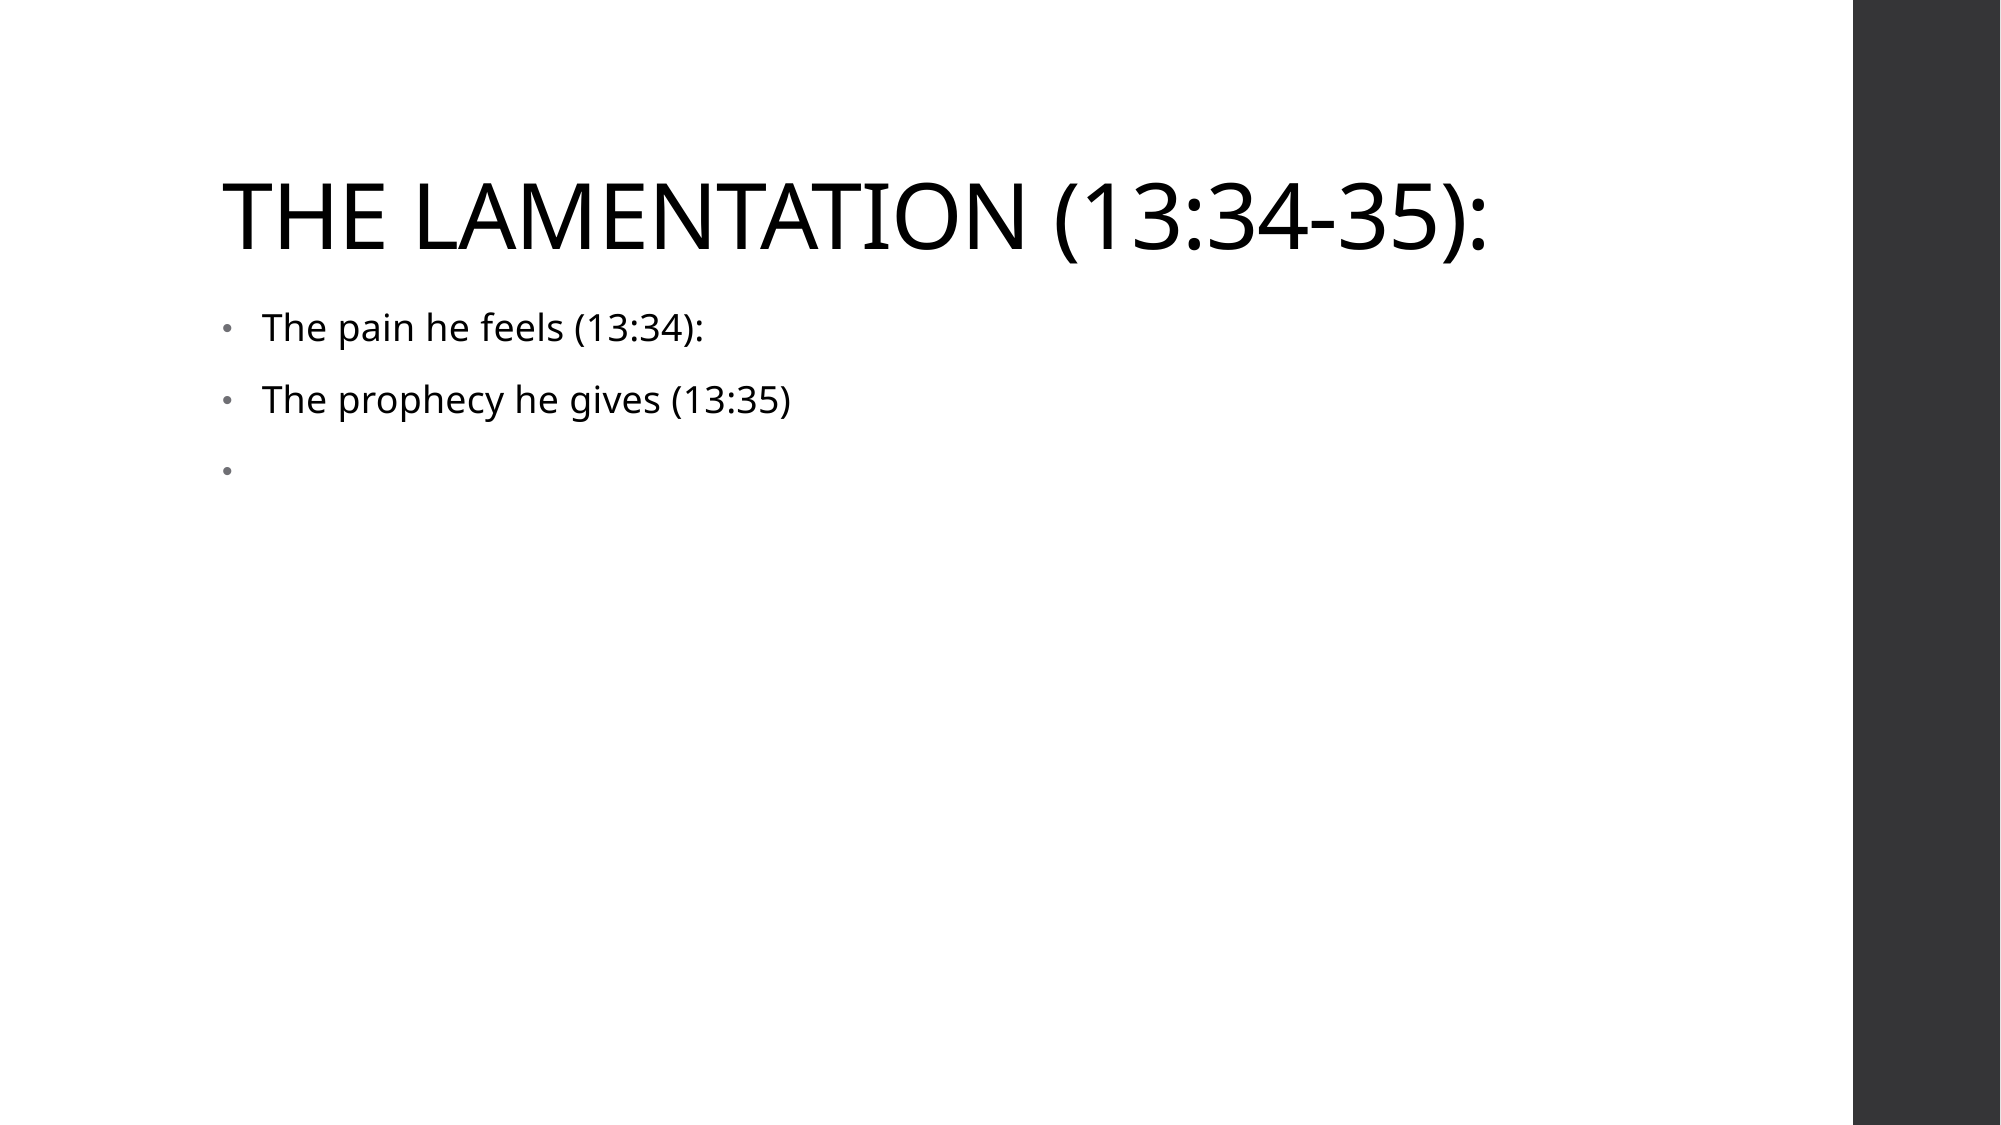

# THE LAMENTATION (13:34-35):
 The pain he feels (13:34):
 The prophecy he gives (13:35)